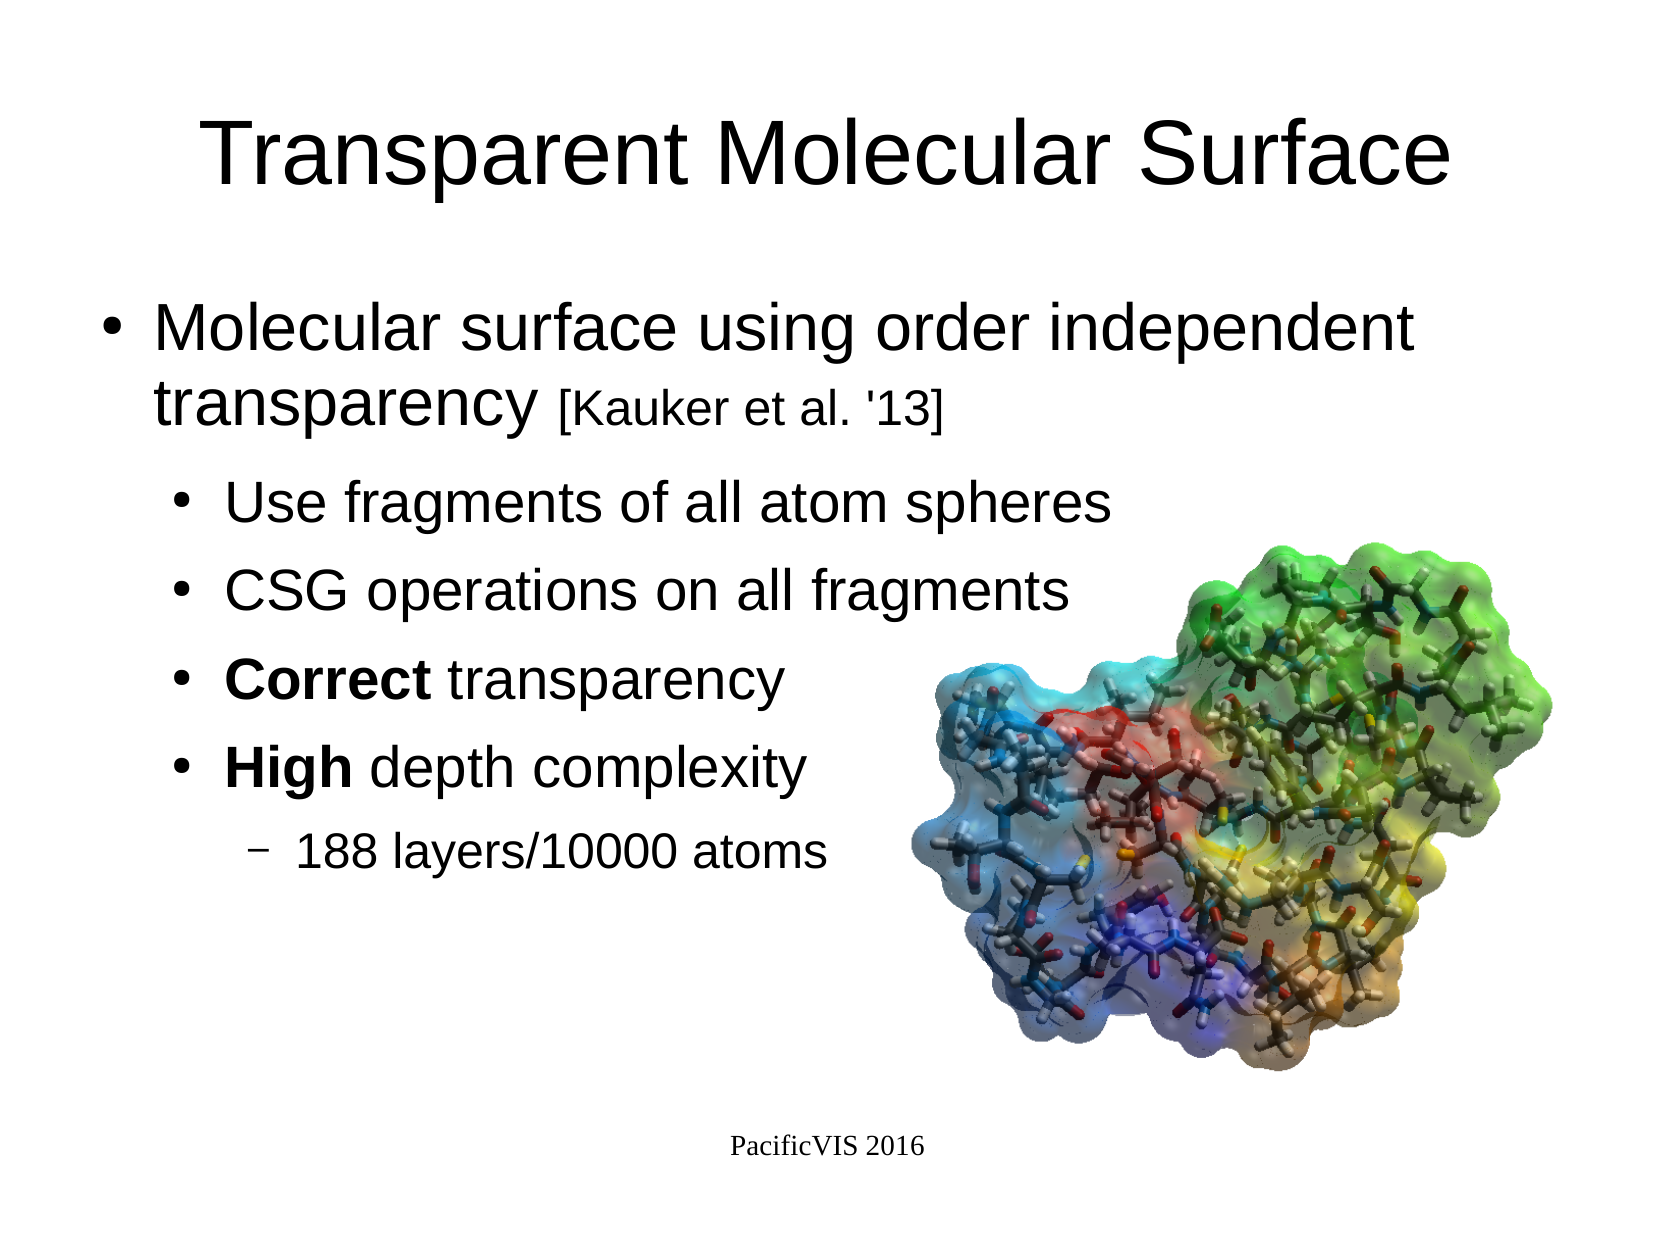

# Transparent Molecular Surface
Molecular surface using order independent transparency [Kauker et al. '13]
Use fragments of all atom spheres
CSG operations on all fragments
Correct transparency
High depth complexity
188 layers/10000 atoms
PacificVIS 2016